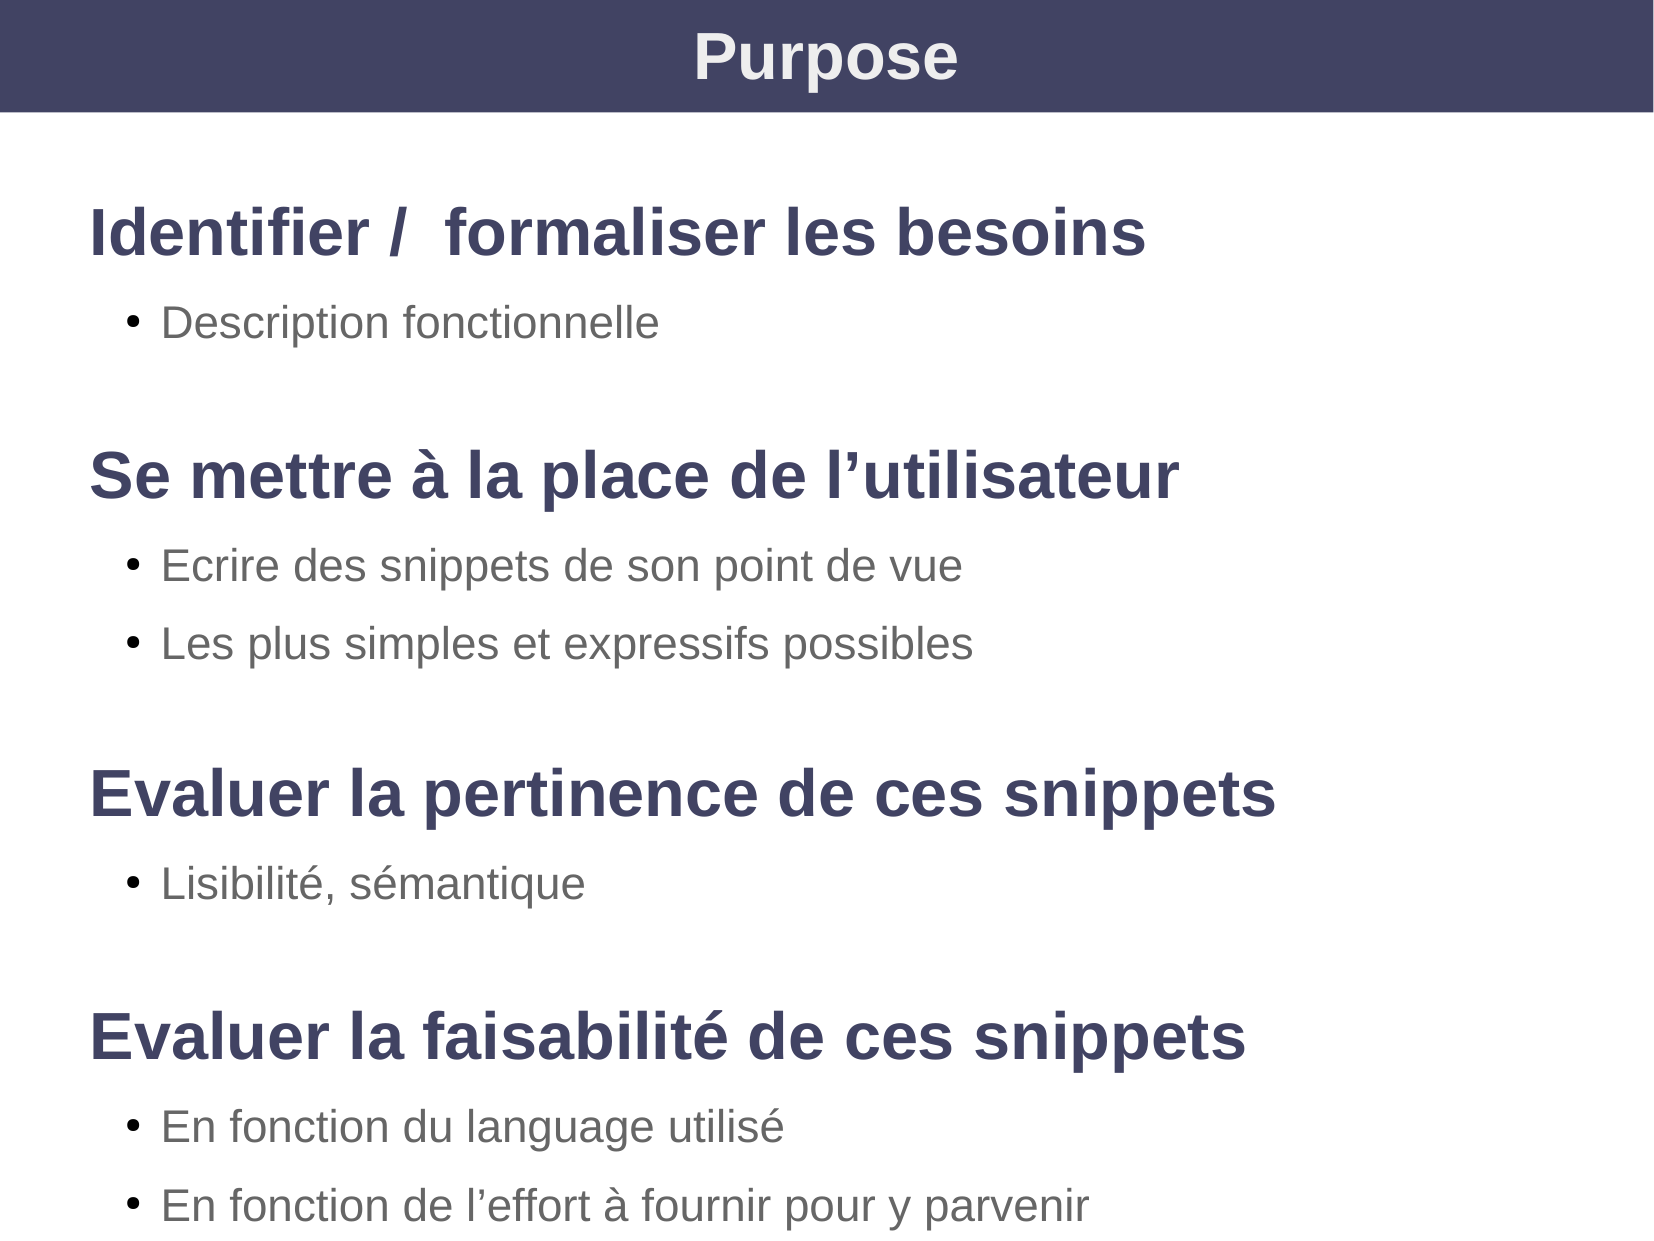

Purpose
Identifier / formaliser les besoins
Description fonctionnelle
Se mettre à la place de l’utilisateur
Ecrire des snippets de son point de vue
Les plus simples et expressifs possibles
Evaluer la pertinence de ces snippets
Lisibilité, sémantique
Evaluer la faisabilité de ces snippets
En fonction du language utilisé
En fonction de l’effort à fournir pour y parvenir